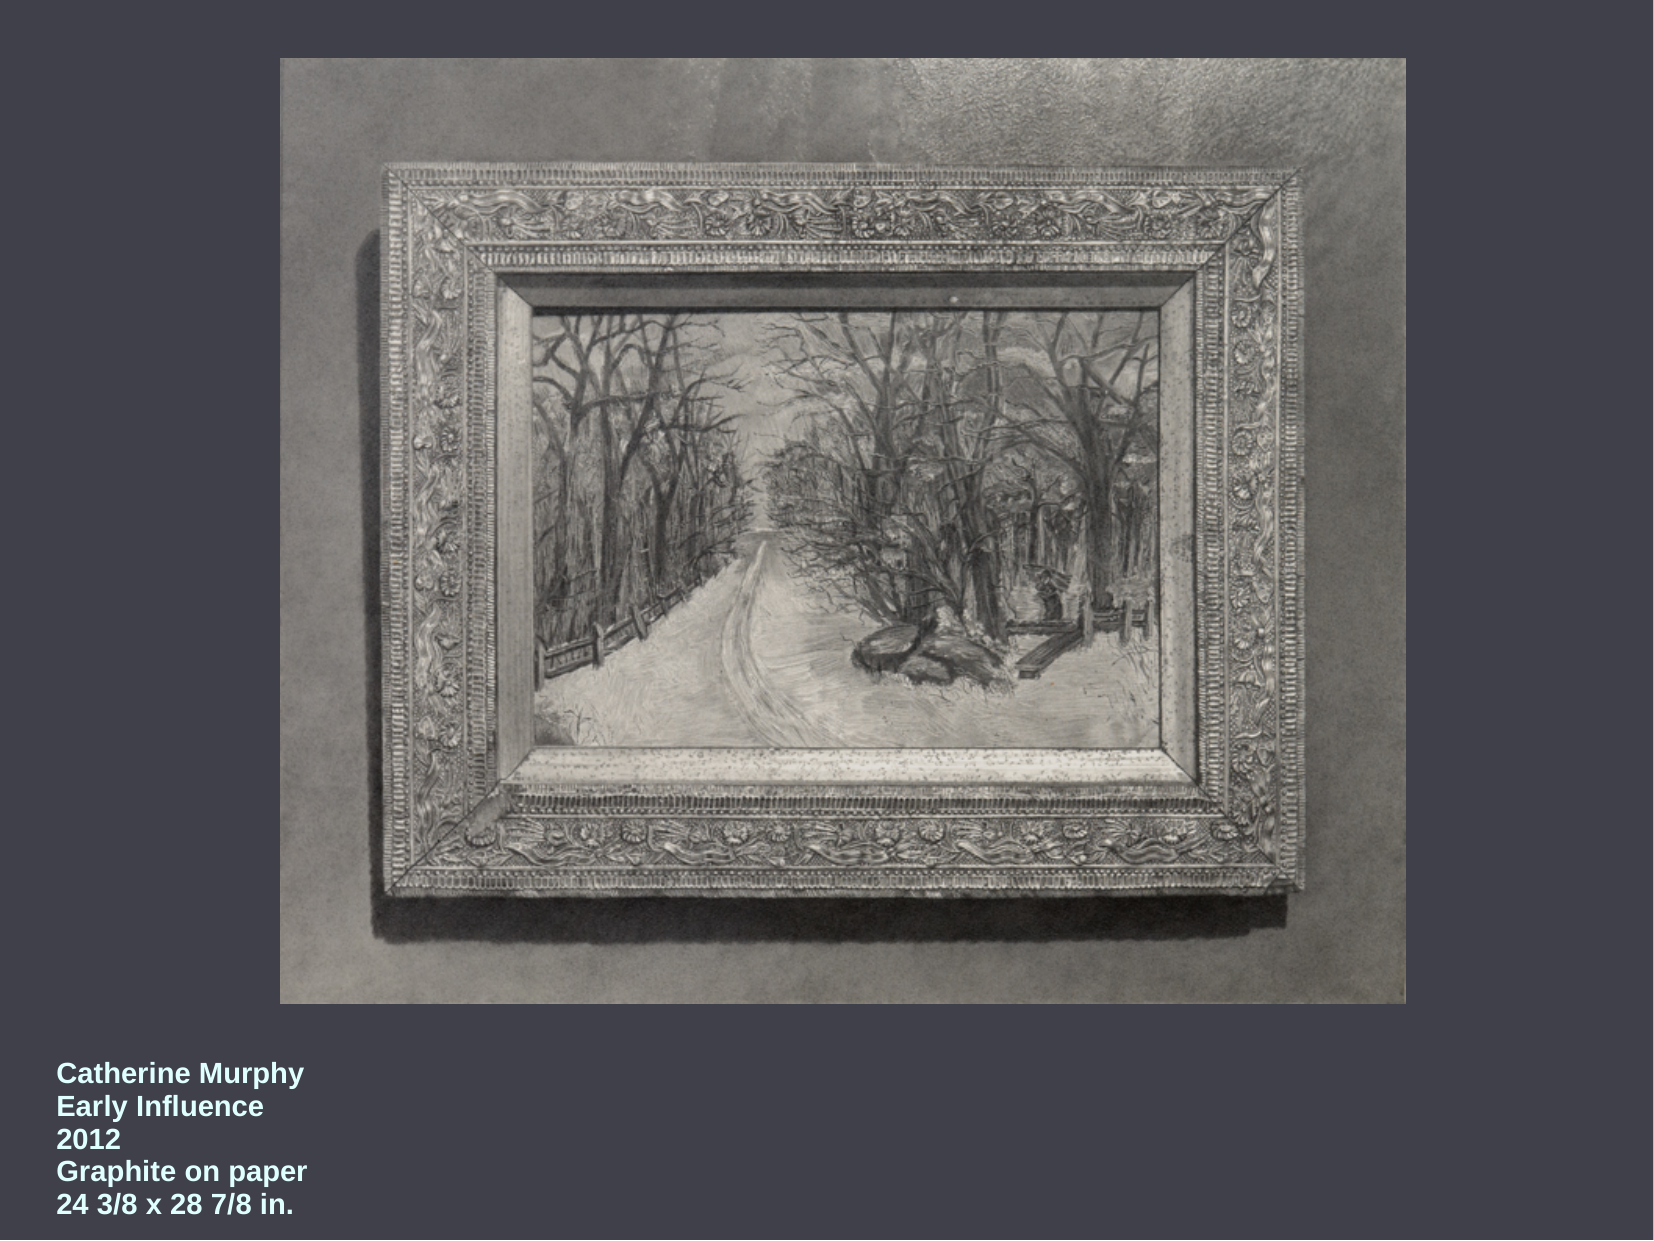

#
Catherine Murphy
Early Influence
2012
Graphite on paper
24 3/8 x 28 7/8 in.